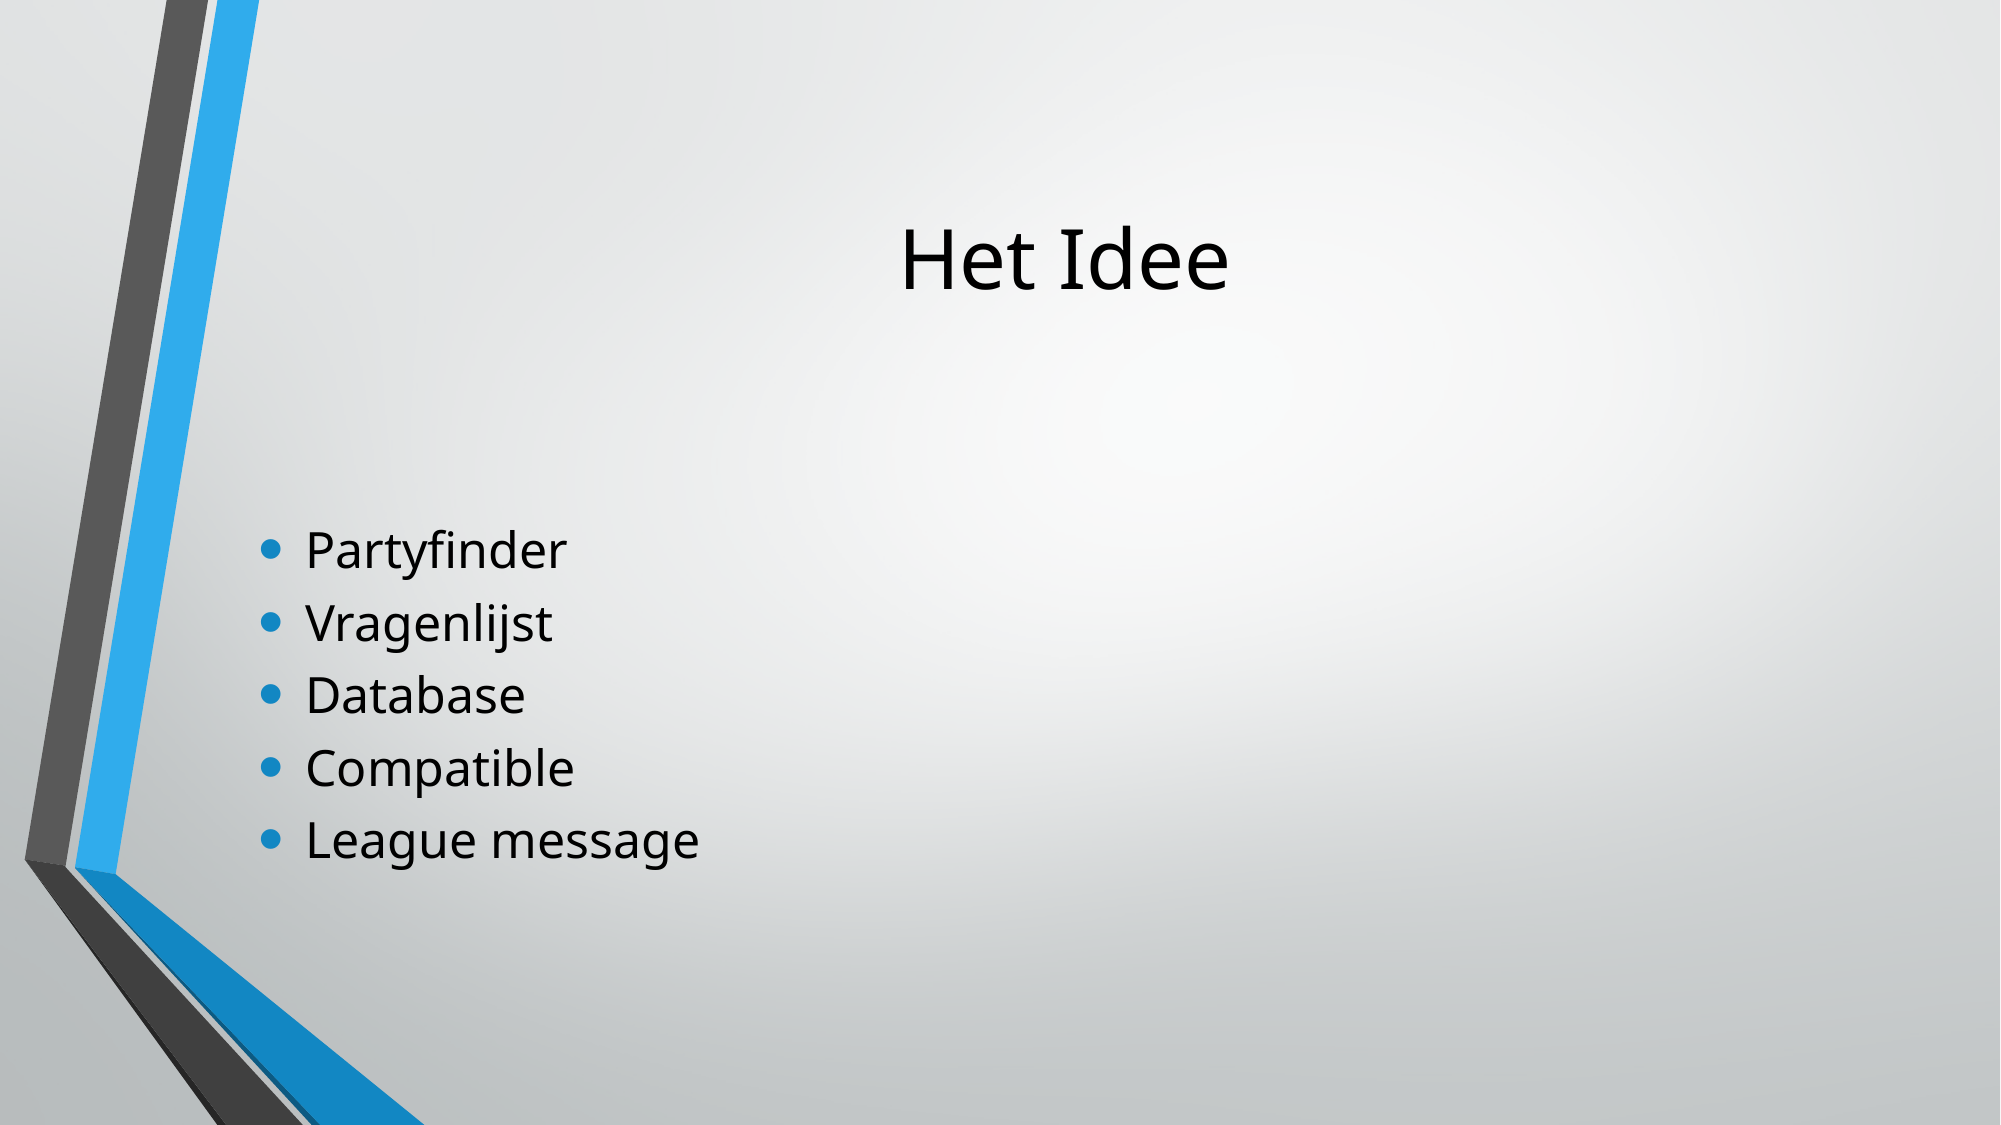

# Het Idee
Partyfinder
Vragenlijst
Database
Compatible
League message